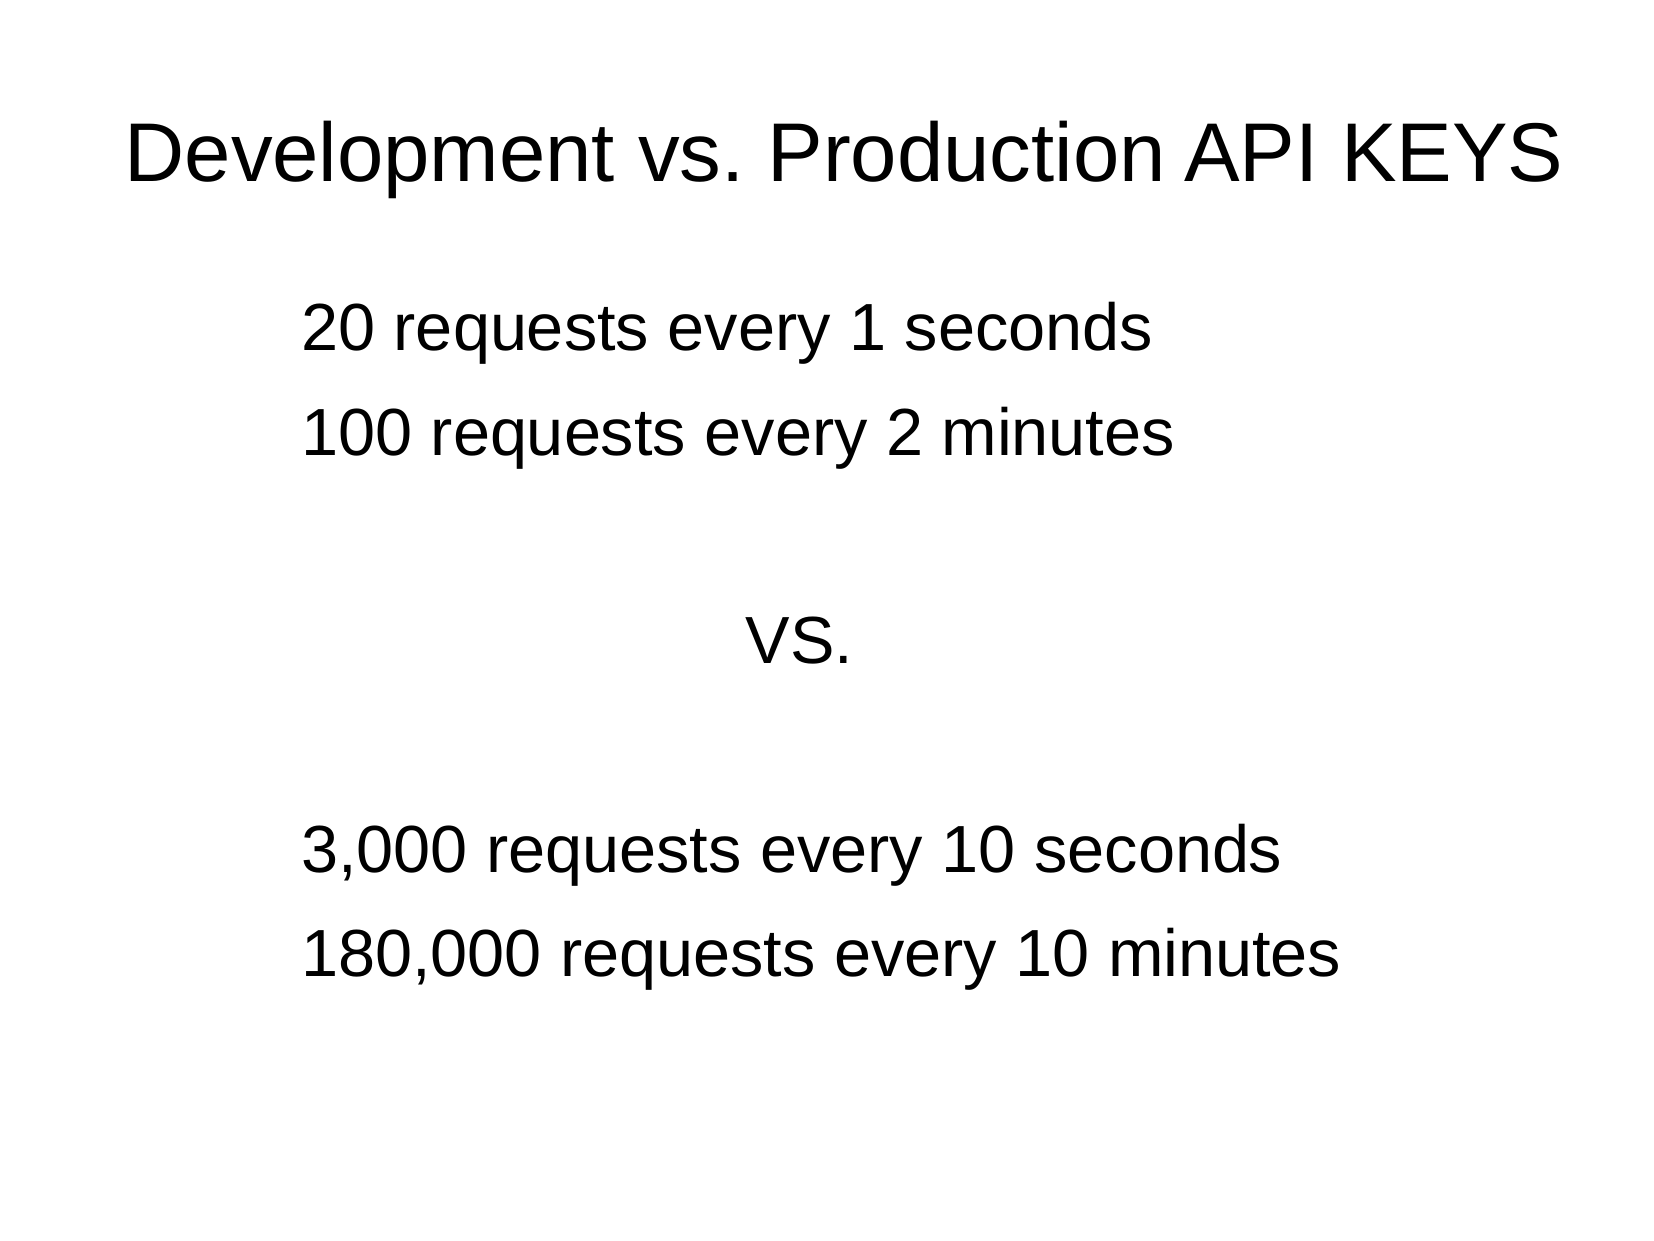

# Development vs. Production API KEYS
 20 requests every 1 seconds
 100 requests every 2 minutes
 VS.
 3,000 requests every 10 seconds
 180,000 requests every 10 minutes